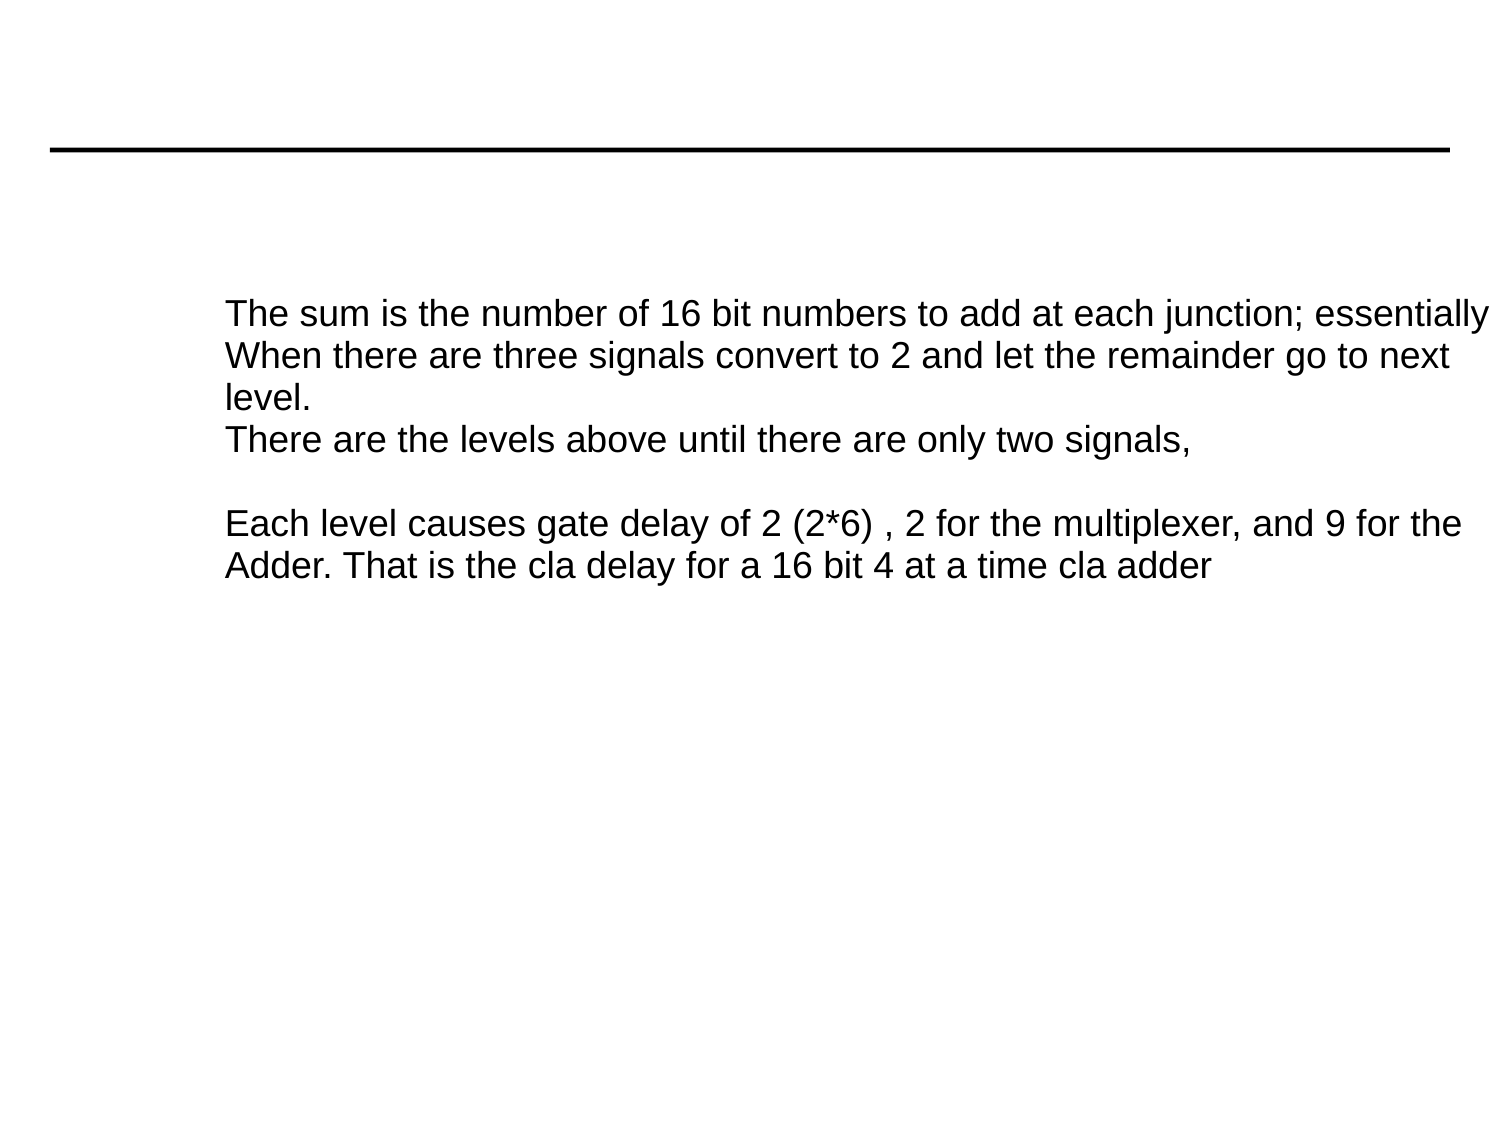

The sum is the number of 16 bit numbers to add at each junction; essentially
When there are three signals convert to 2 and let the remainder go to next level.
There are the levels above until there are only two signals,
Each level causes gate delay of 2 (2*6) , 2 for the multiplexer, and 9 for the
Adder. That is the cla delay for a 16 bit 4 at a time cla adder